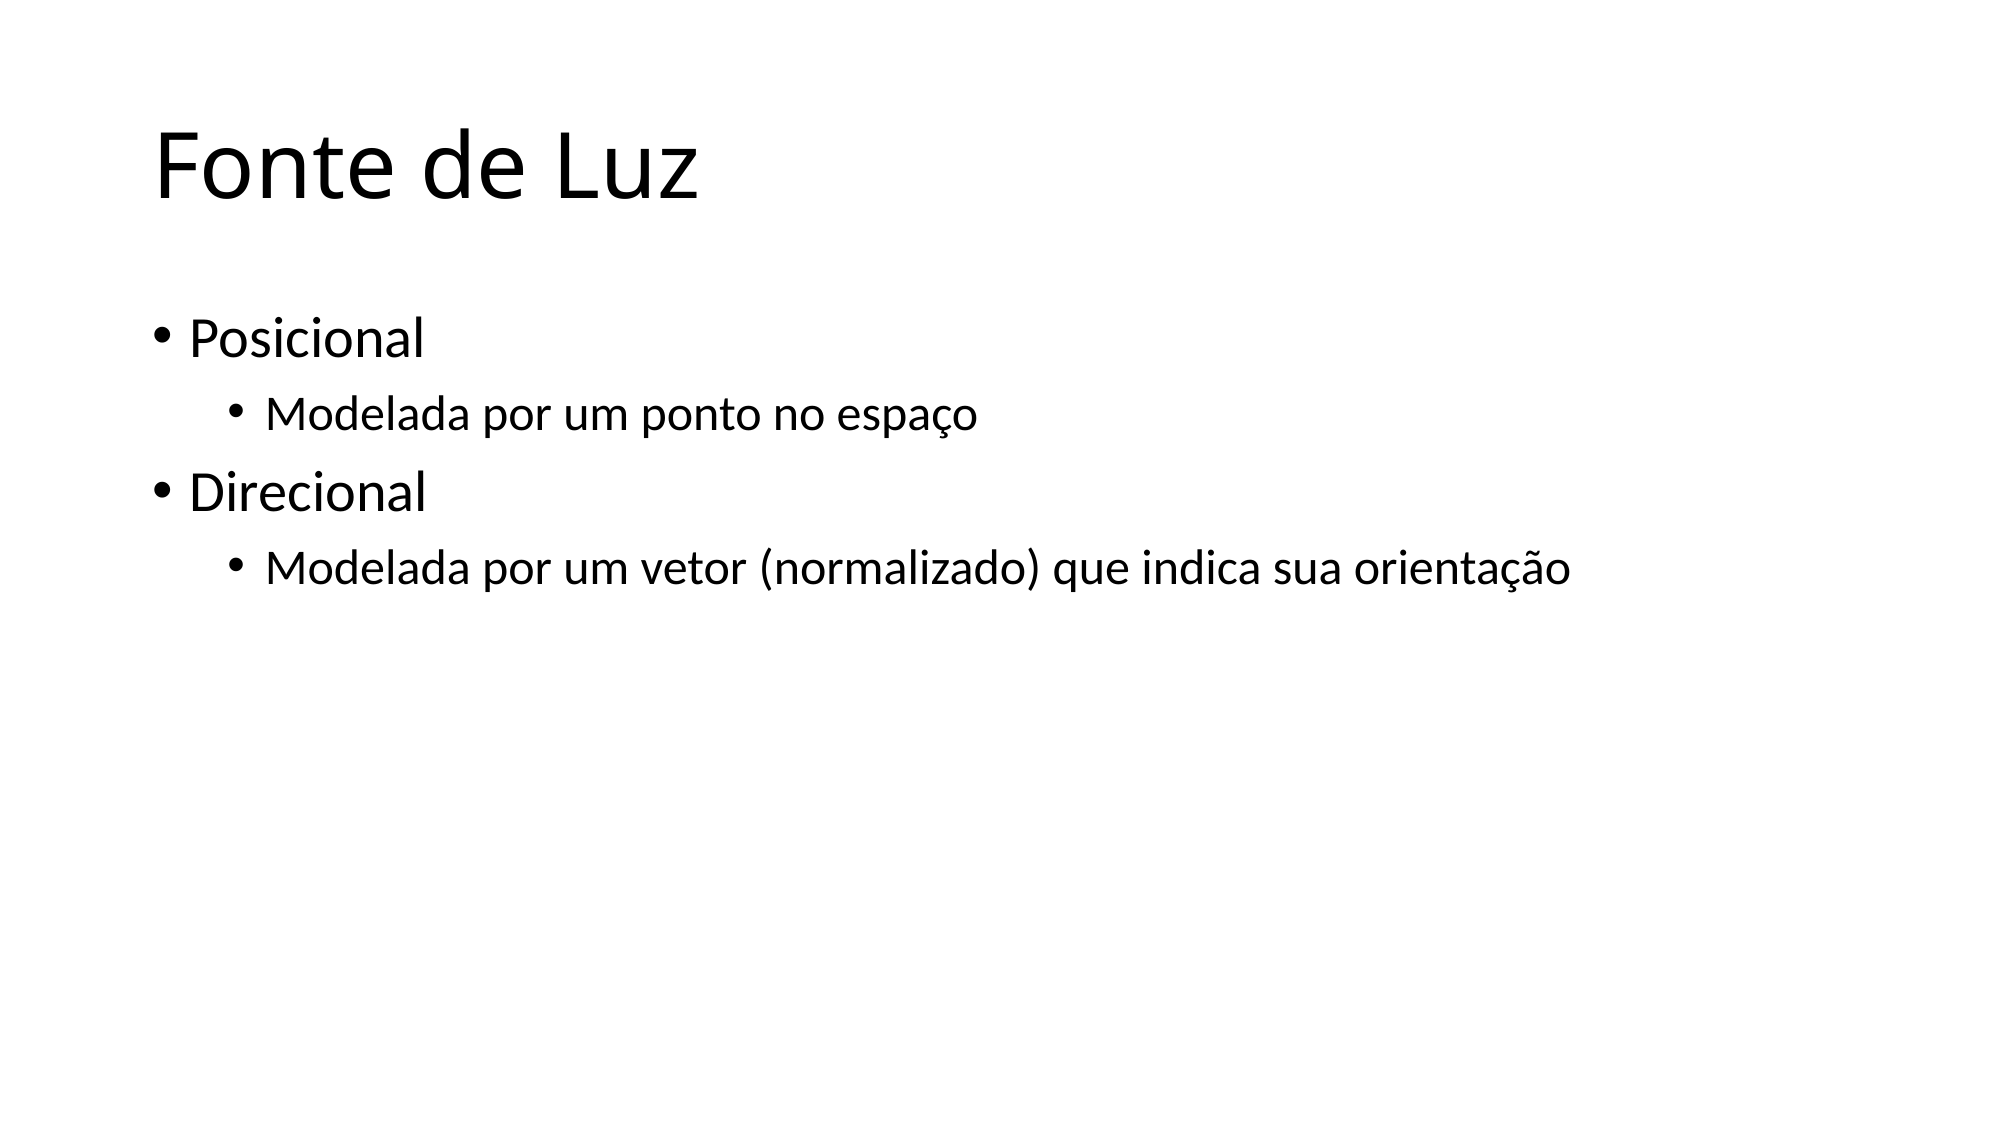

# Fonte de Luz
Posicional
Modelada por um ponto no espaço
Direcional
Modelada por um vetor (normalizado) que indica sua orientação